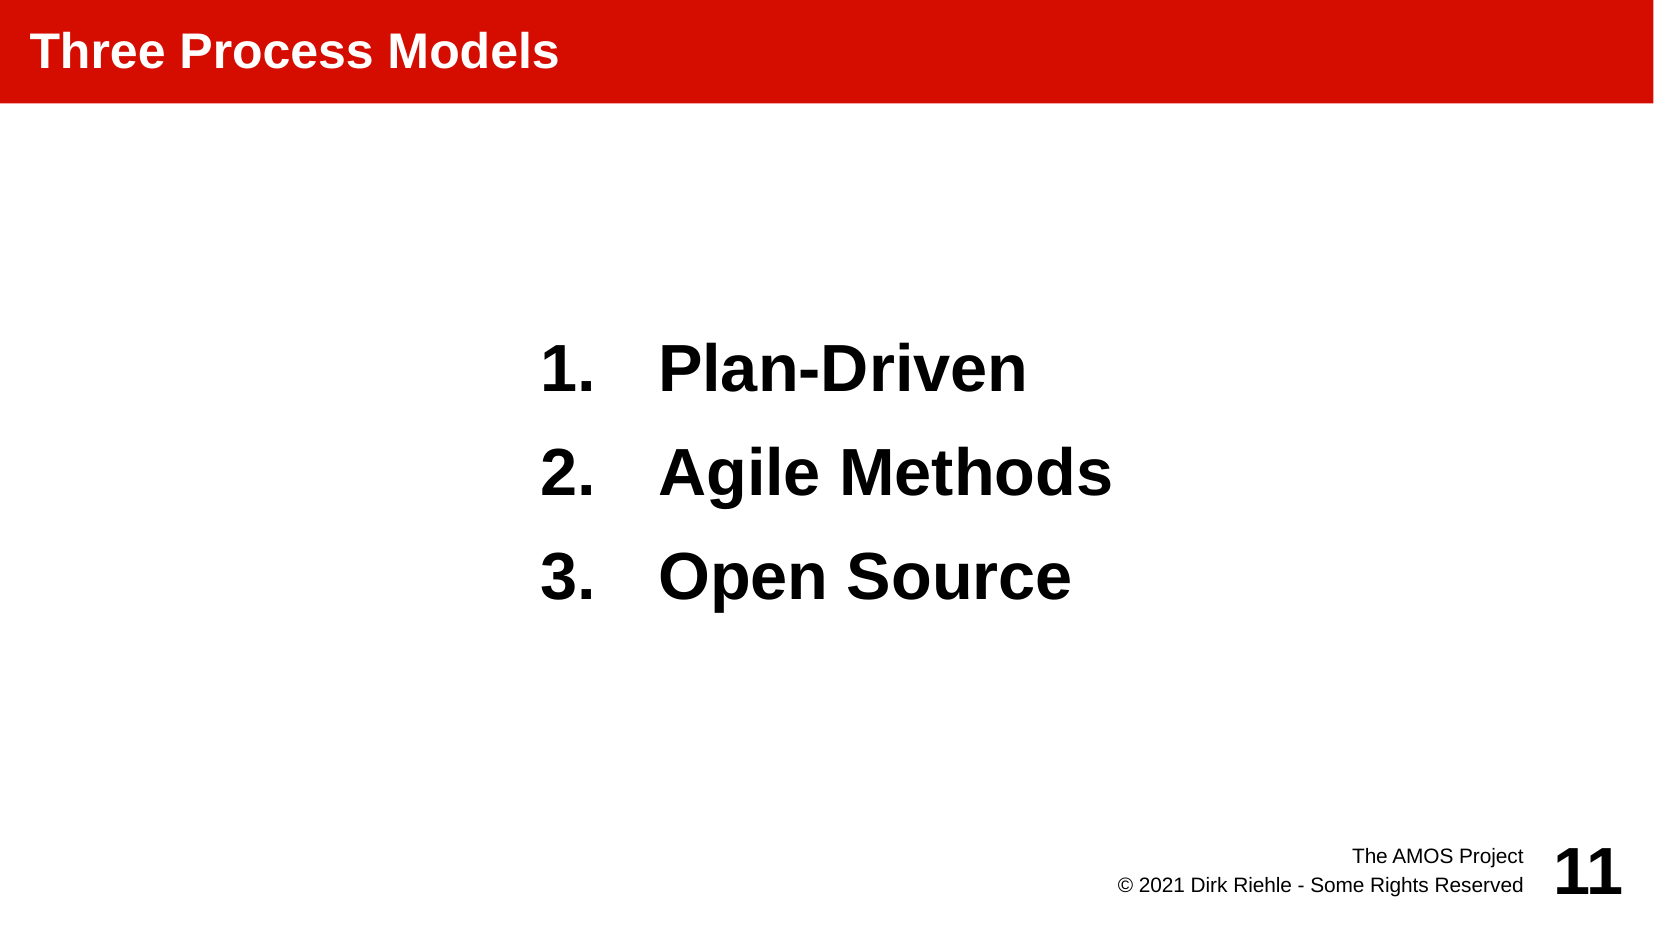

# Three Process Models
Plan-Driven
Agile Methods
Open Source
The AMOS Project
11
© 2021 Dirk Riehle - Some Rights Reserved